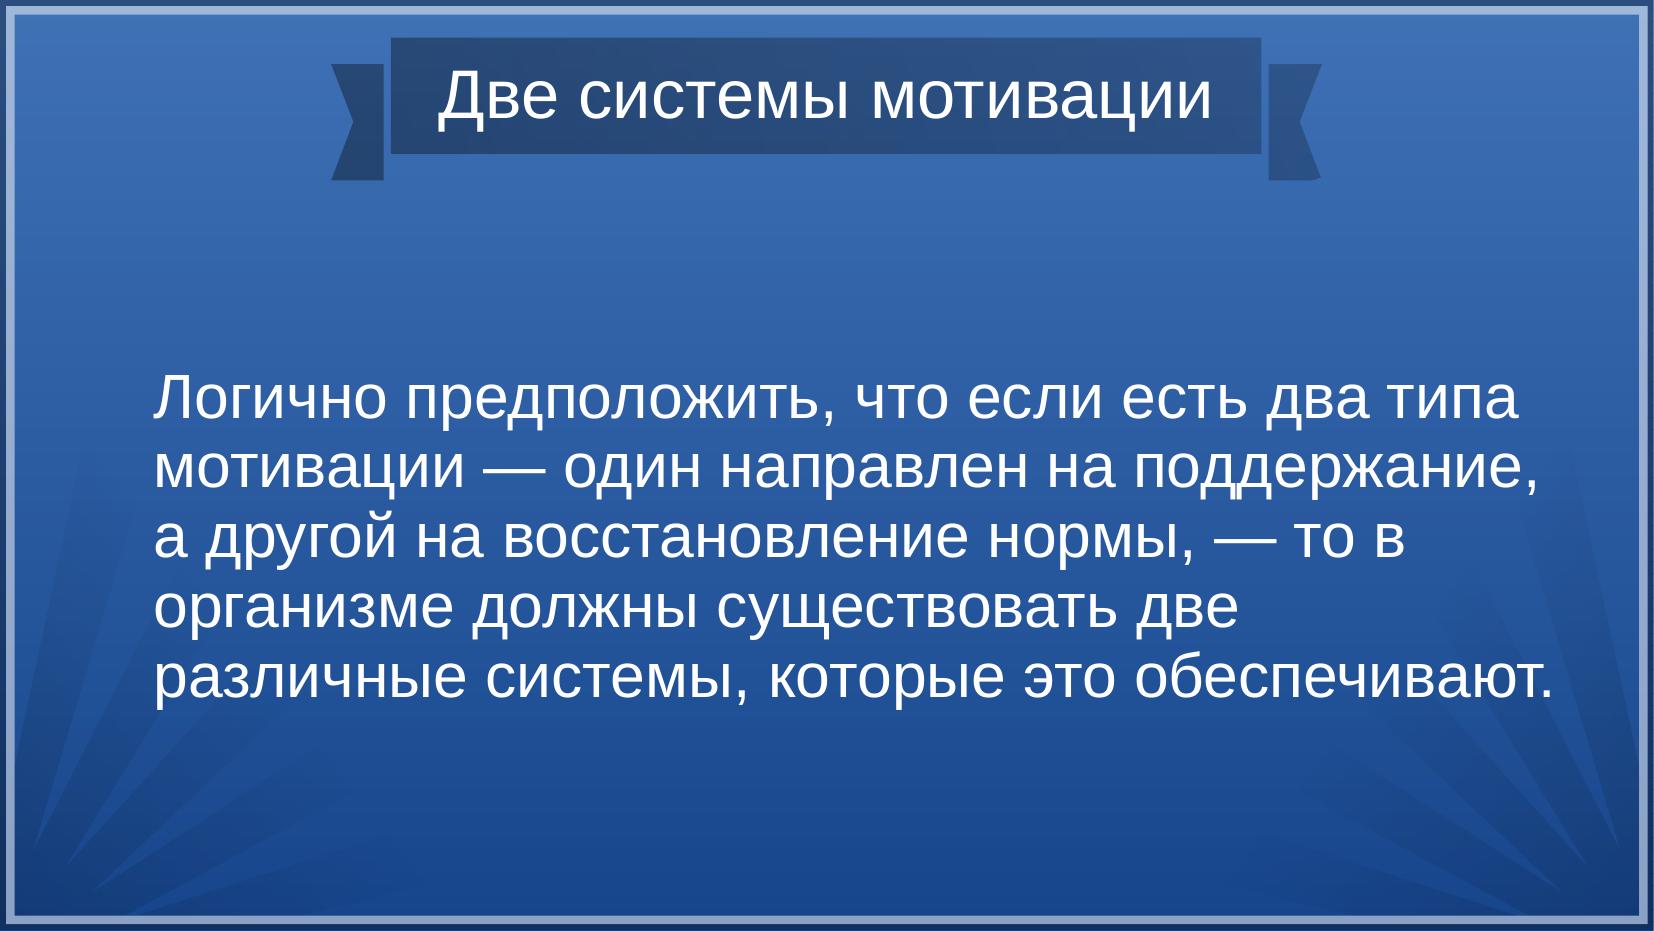

# Две системы мотивации
Логично предположить, что если есть два типа мотивации — один направлен на поддержание, а другой на восстановление нормы, — то в организме должны существовать две различные системы, которые это обеспечивают.